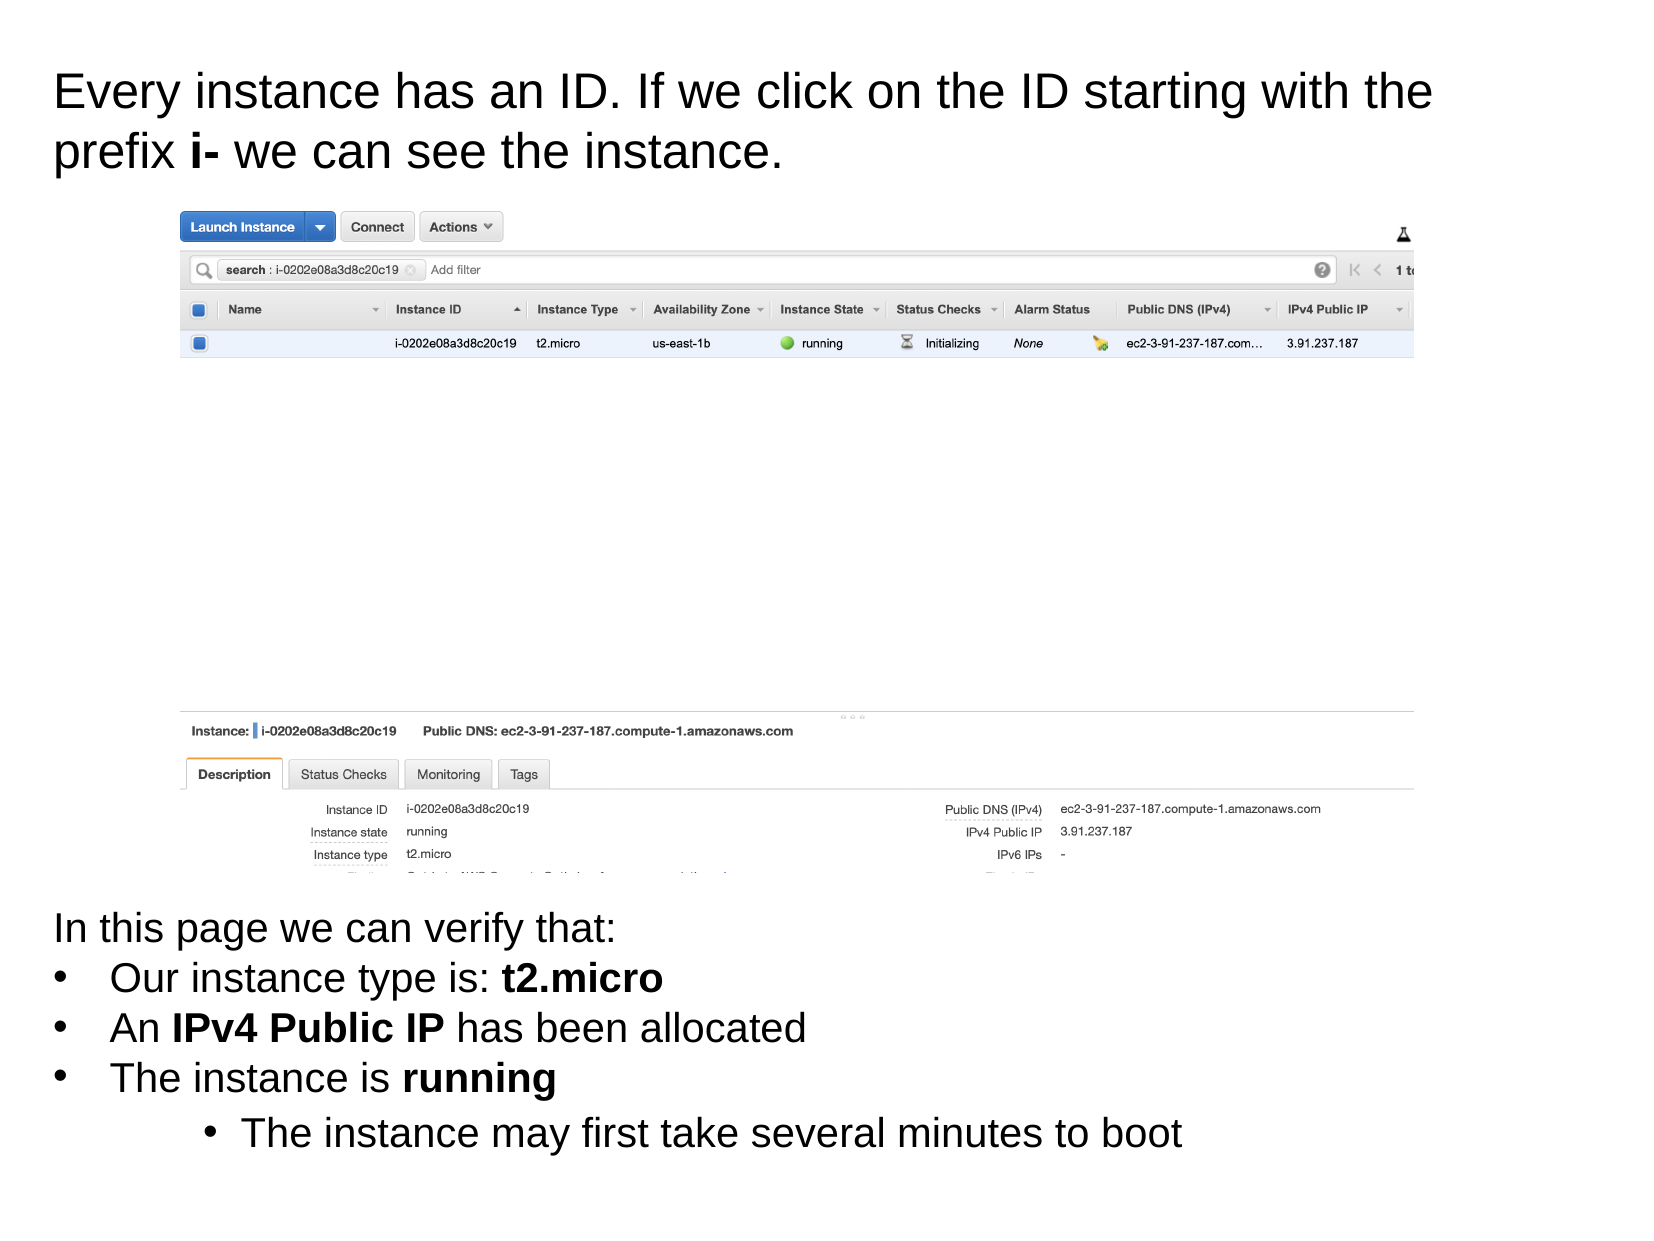

Every instance has an ID. If we click on the ID starting with the prefix i- we can see the instance.
In this page we can verify that:
Our instance type is: t2.micro
An IPv4 Public IP has been allocated
The instance is running
The instance may first take several minutes to boot